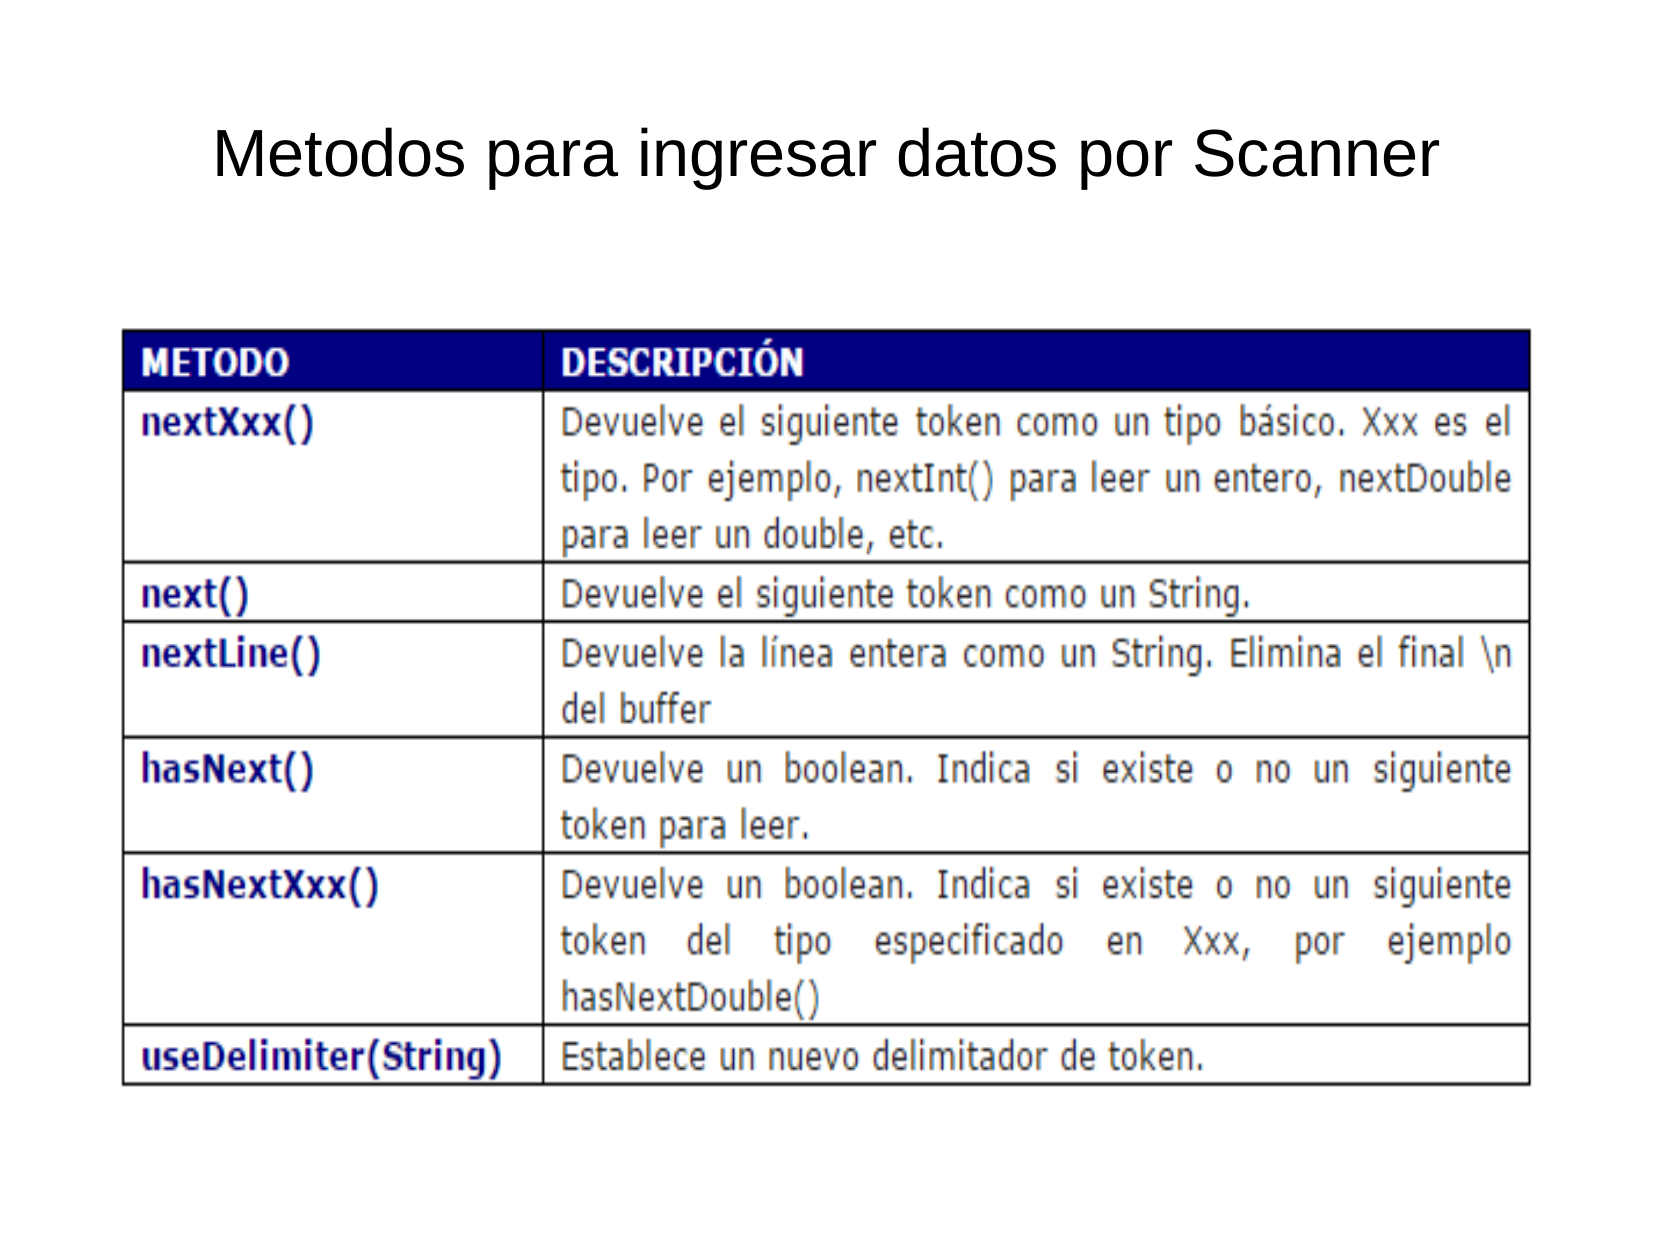

# Metodos para ingresar datos por Scanner